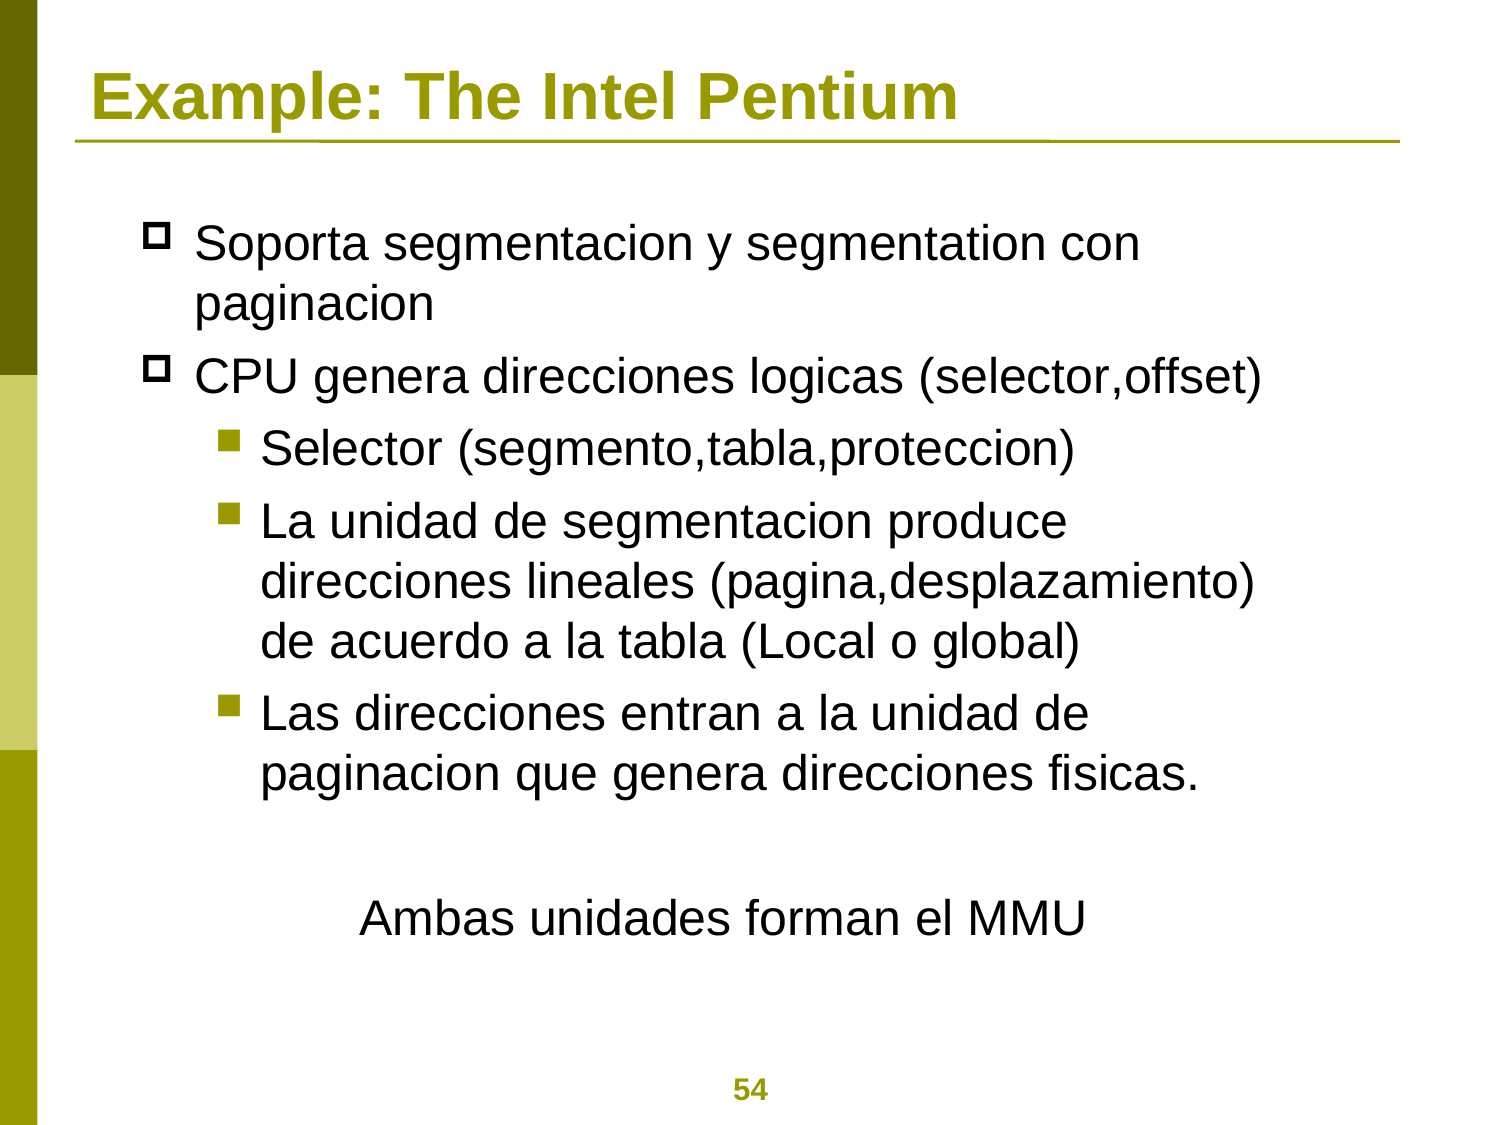

Example: The Intel Pentium
Soporta segmentacion y segmentation con paginacion
CPU genera direcciones logicas (selector,offset)
Selector (segmento,tabla,proteccion)
La unidad de segmentacion produce direcciones lineales (pagina,desplazamiento) de acuerdo a la tabla (Local o global)
Las direcciones entran a la unidad de paginacion que genera direcciones fisicas.
Ambas unidades forman el MMU